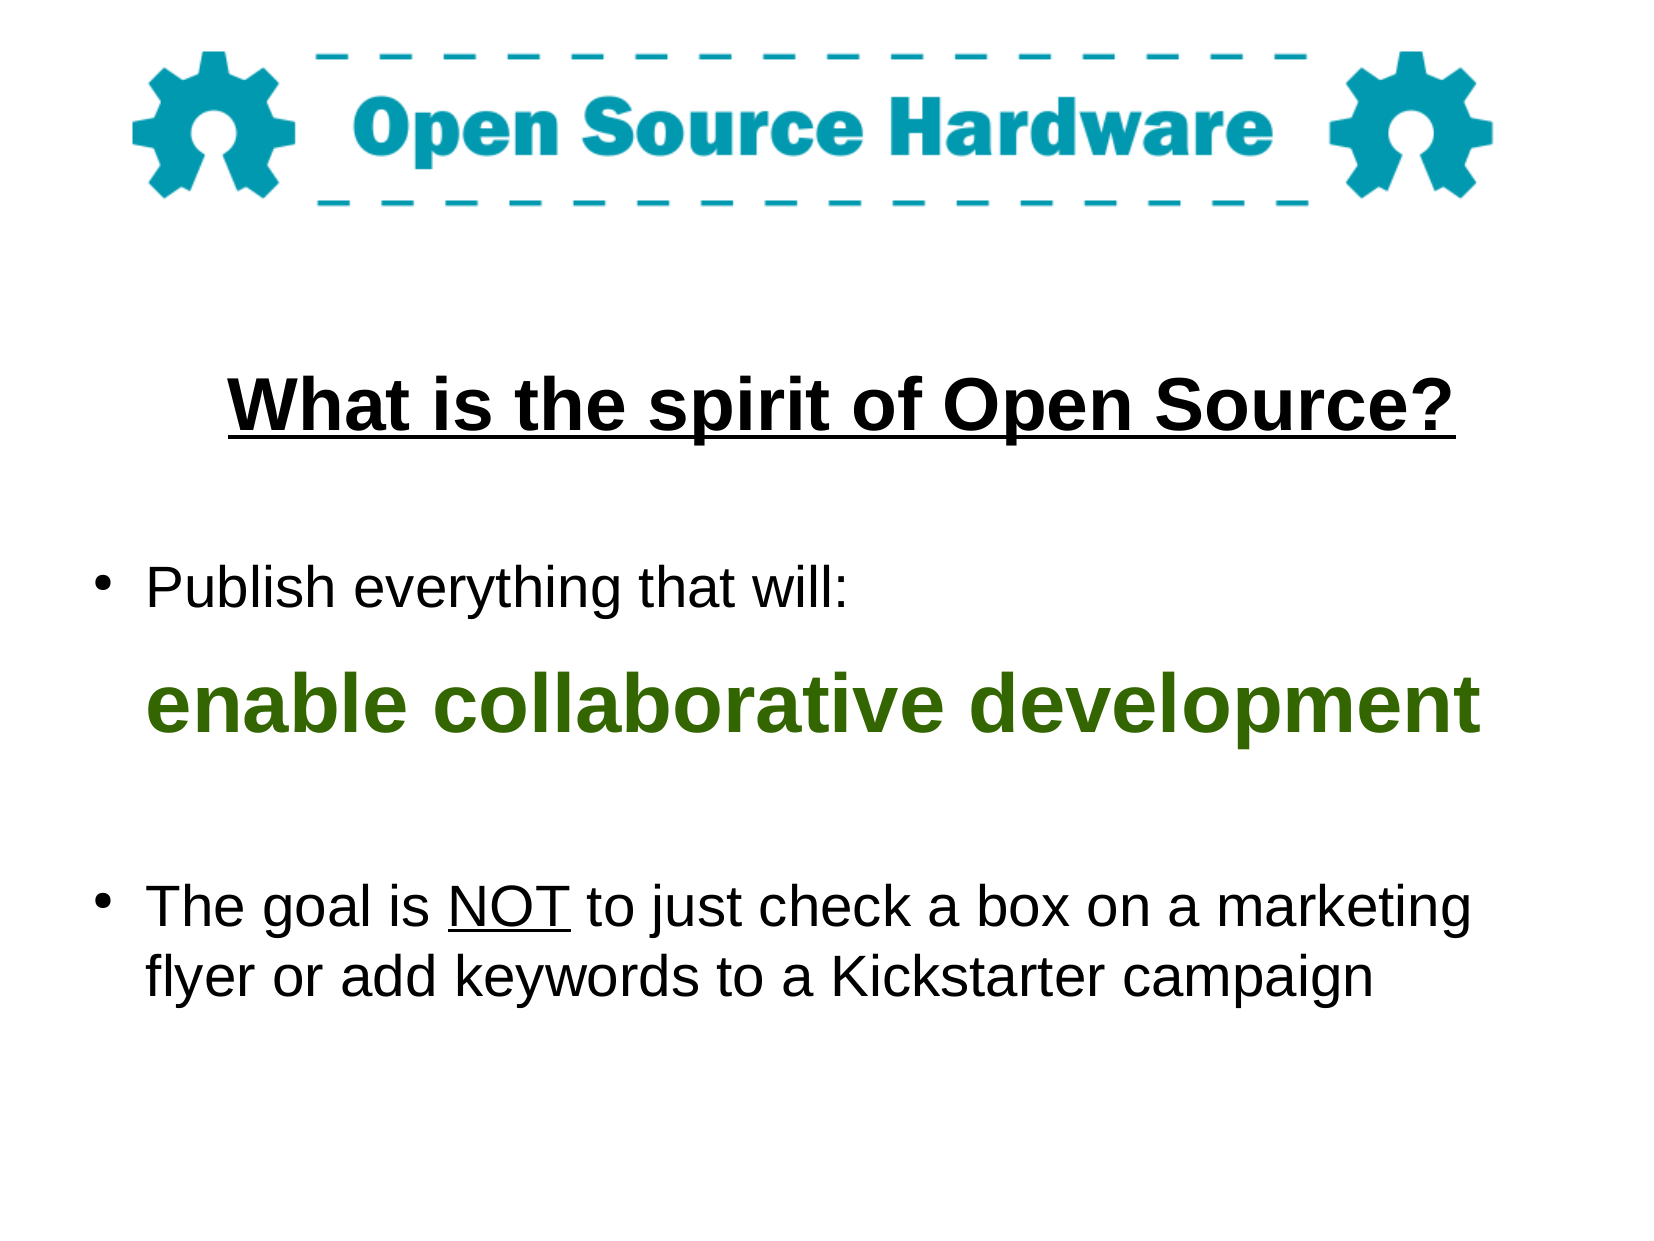

# What is the spirit of Open Source?
Publish everything that will:
enable collaborative development
The goal is NOT to just check a box on a marketing flyer or add keywords to a Kickstarter campaign